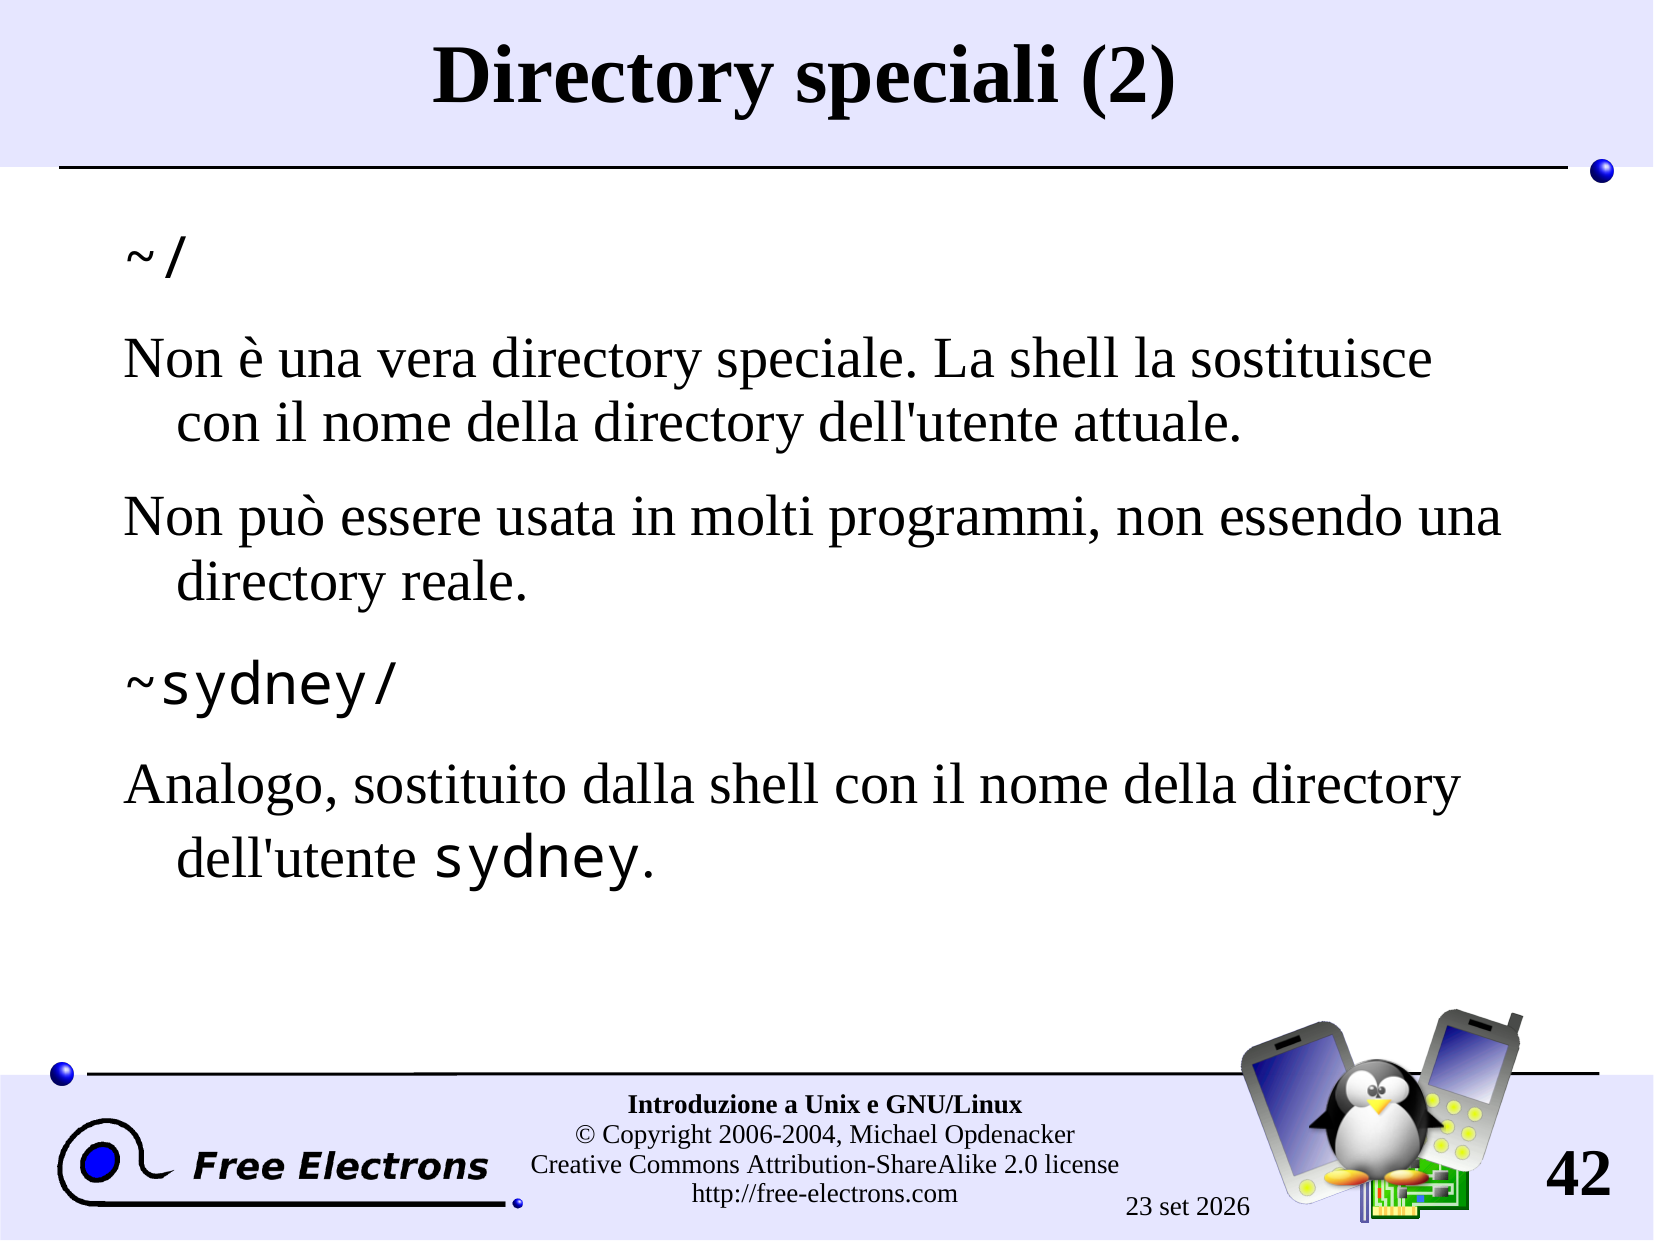

# Directory speciali (2)
~/
Non è una vera directory speciale. La shell la sostituisce con il nome della directory dell'utente attuale.
Non può essere usata in molti programmi, non essendo una directory reale.
~sydney/
Analogo, sostituito dalla shell con il nome della directory dell'utente sydney.